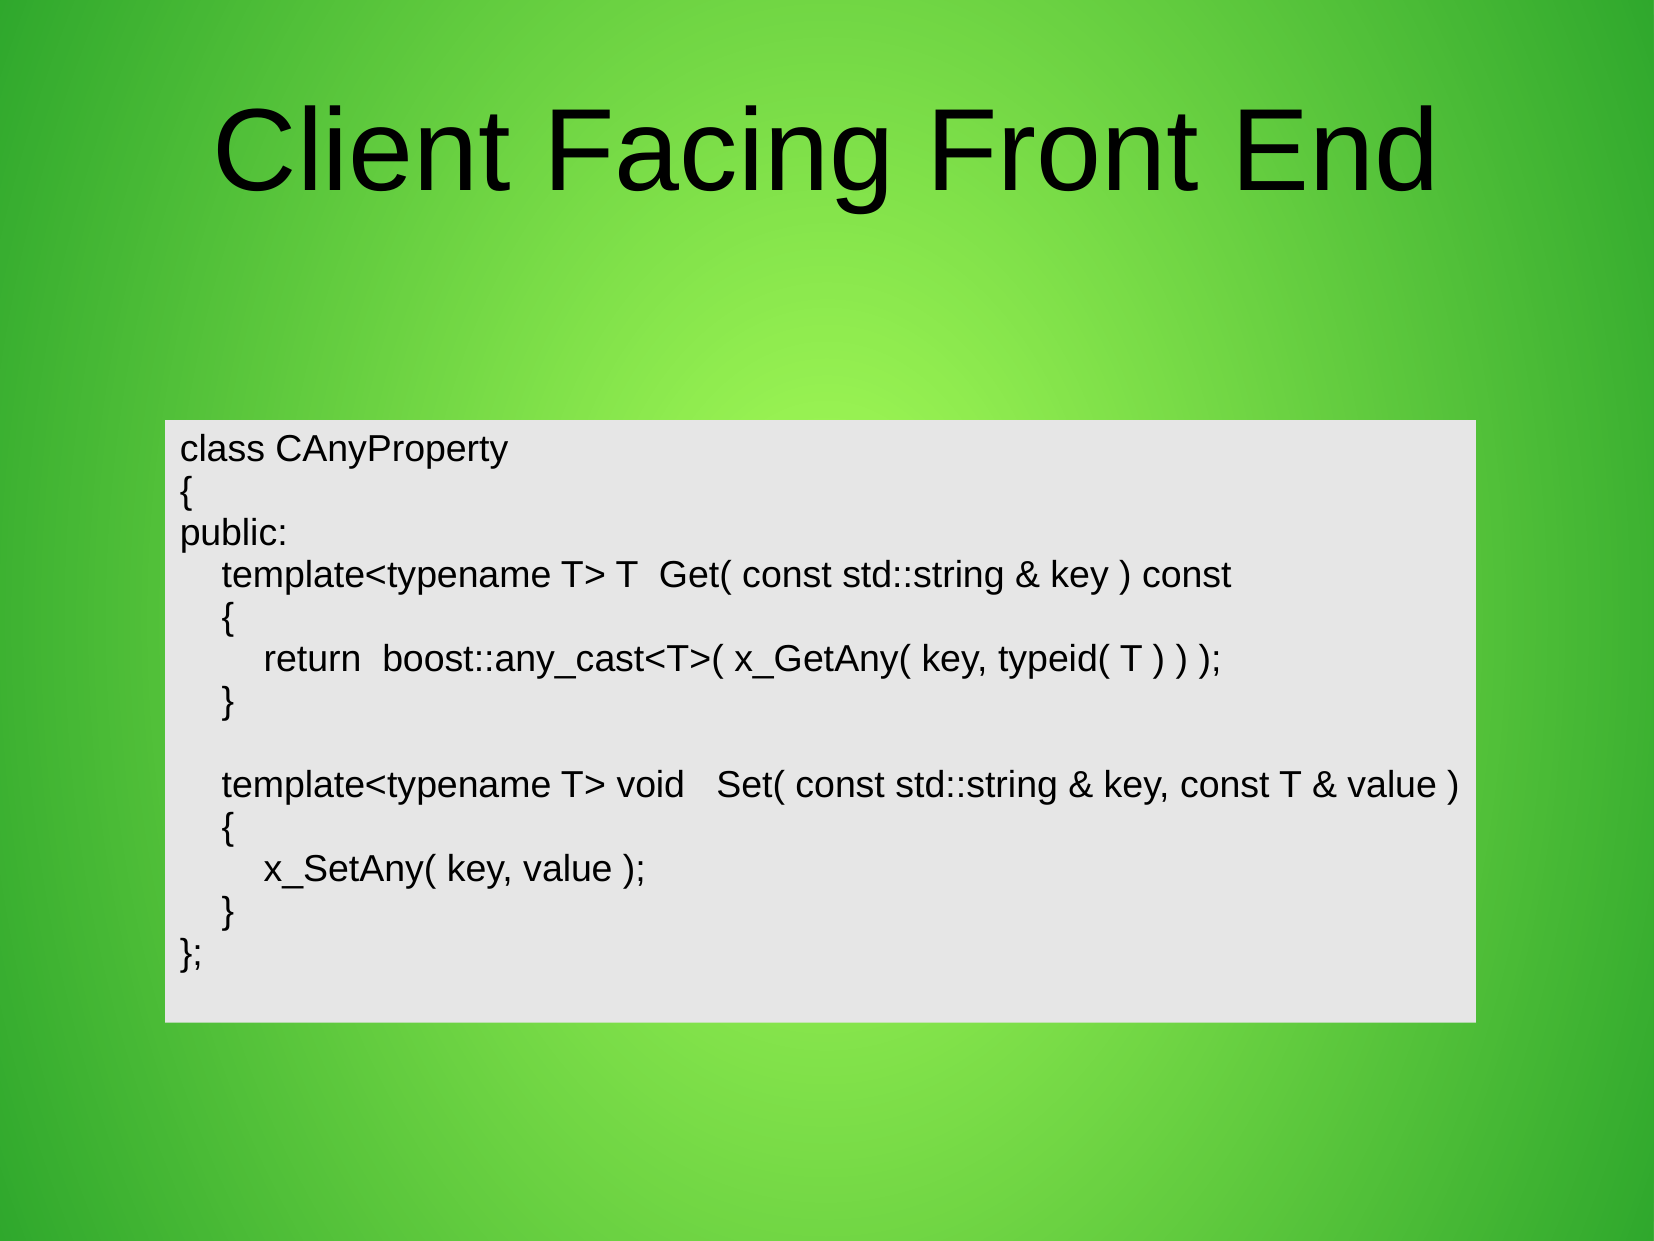

# Client Facing Front End
class CAnyProperty
{
public:
 template<typename T> T Get( const std::string & key ) const
 {
 return boost::any_cast<T>( x_GetAny( key, typeid( T ) ) );
 }
 template<typename T> void Set( const std::string & key, const T & value )
 {
 x_SetAny( key, value );
 }
};